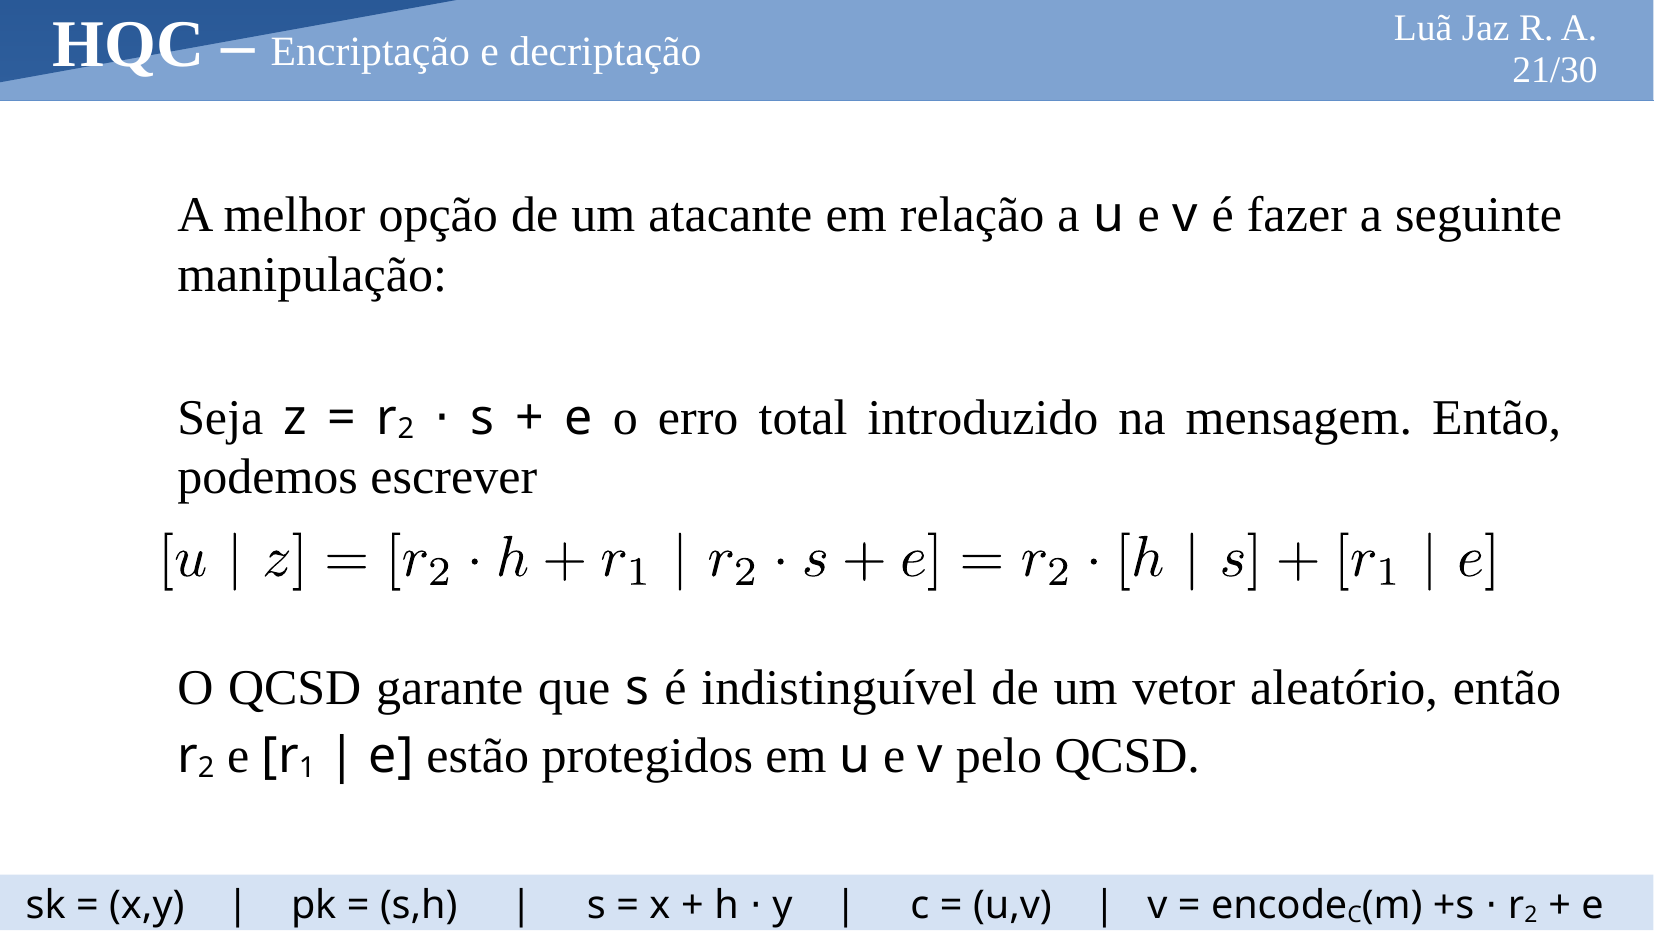

HQC –
Luã Jaz R. A.
21/30
Encriptação e decriptação
A melhor opção de um atacante em relação a u e v é fazer a seguinte manipulação:
Seja z = r2 ⋅ s + e o erro total introduzido na mensagem. Então, podemos escrever
O QCSD garante que s é indistinguível de um vetor aleatório, então r2 e [r1 | e] estão protegidos em u e v pelo QCSD.
sk = (x,y) | pk = (s,h) | s = x + h ⋅ y | c = (u,v) | v = encodeC(m) +s ⋅ r2 + e | u = r1 + h ⋅ r2